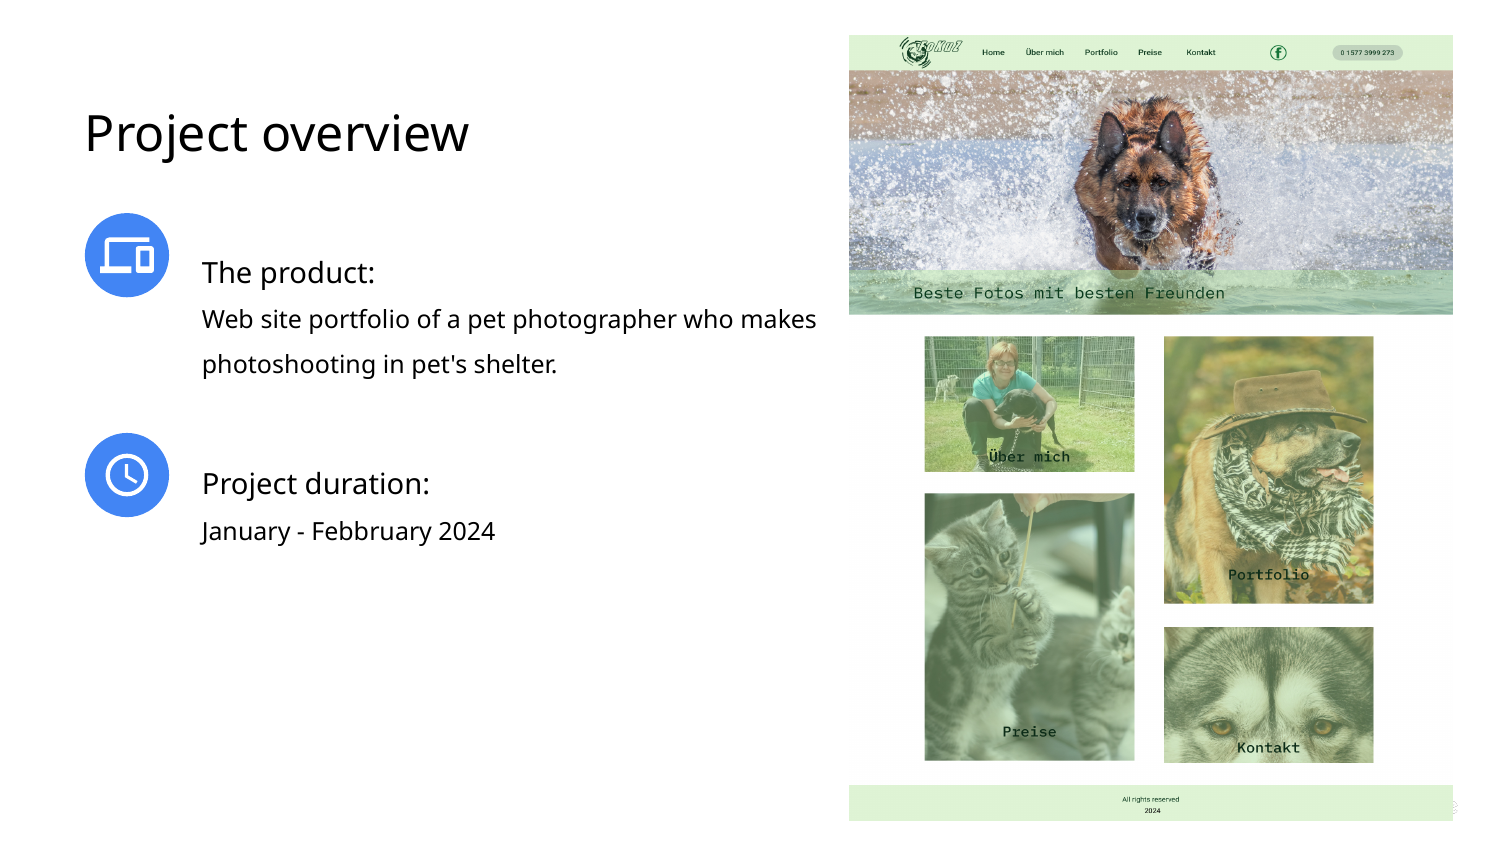

Project overview
The product:
Web site portfolio of a pet photographer who makes photoshooting in pet's shelter.
Preview of selected polished designs.
Project duration:
January - Febbruary 2024